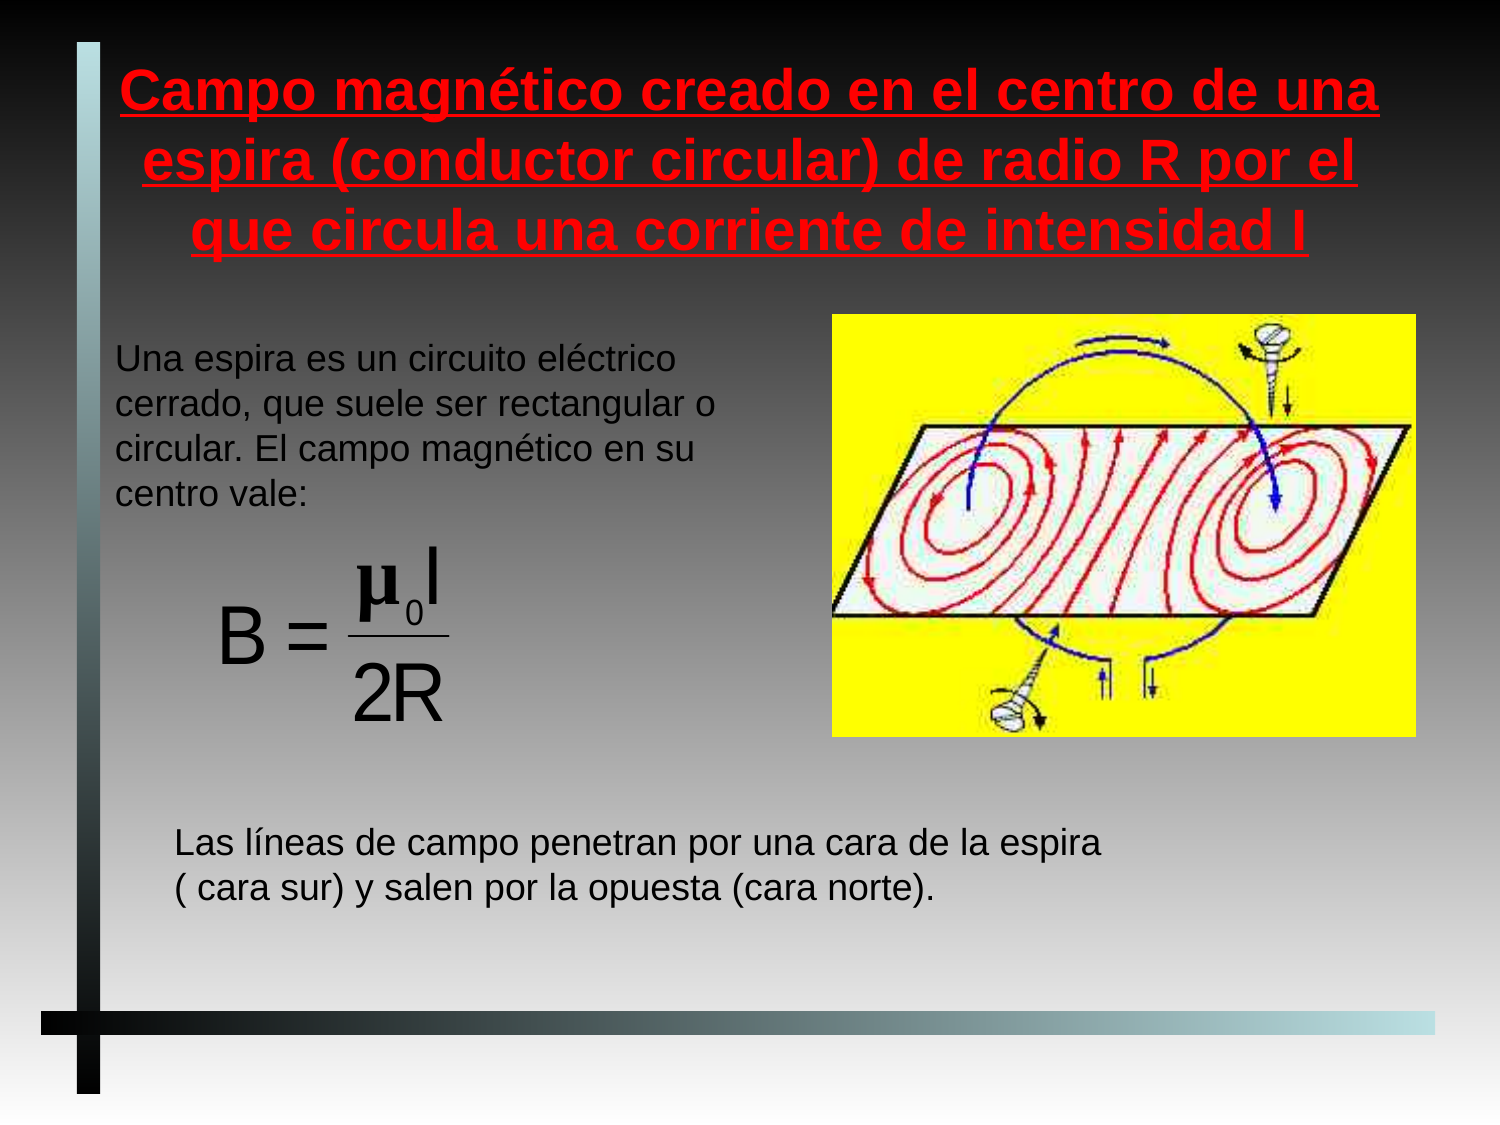

# Campo magnético creado en el centro de una espira (conductor circular) de radio R por el que circula una corriente de intensidad I
Una espira es un circuito eléctrico cerrado, que suele ser rectangular o circular. El campo magnético en su centro vale:
Las líneas de campo penetran por una cara de la espira ( cara sur) y salen por la opuesta (cara norte).